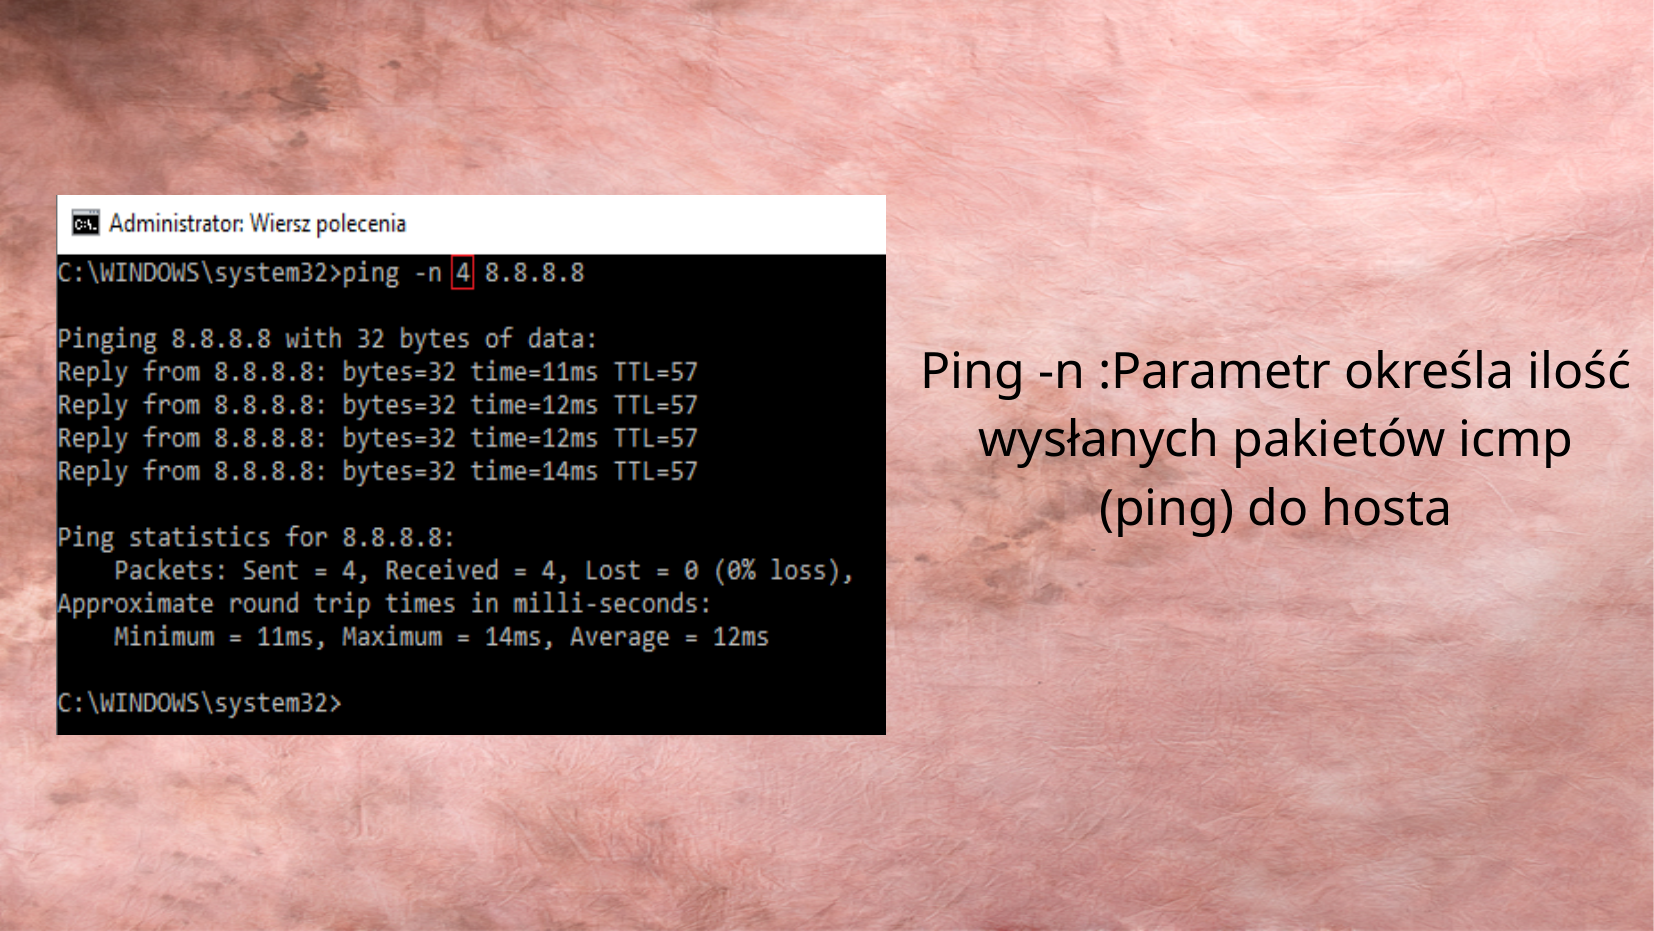

# Ping -n :Parametr określa ilość wysłanych pakietów icmp (ping) do hosta